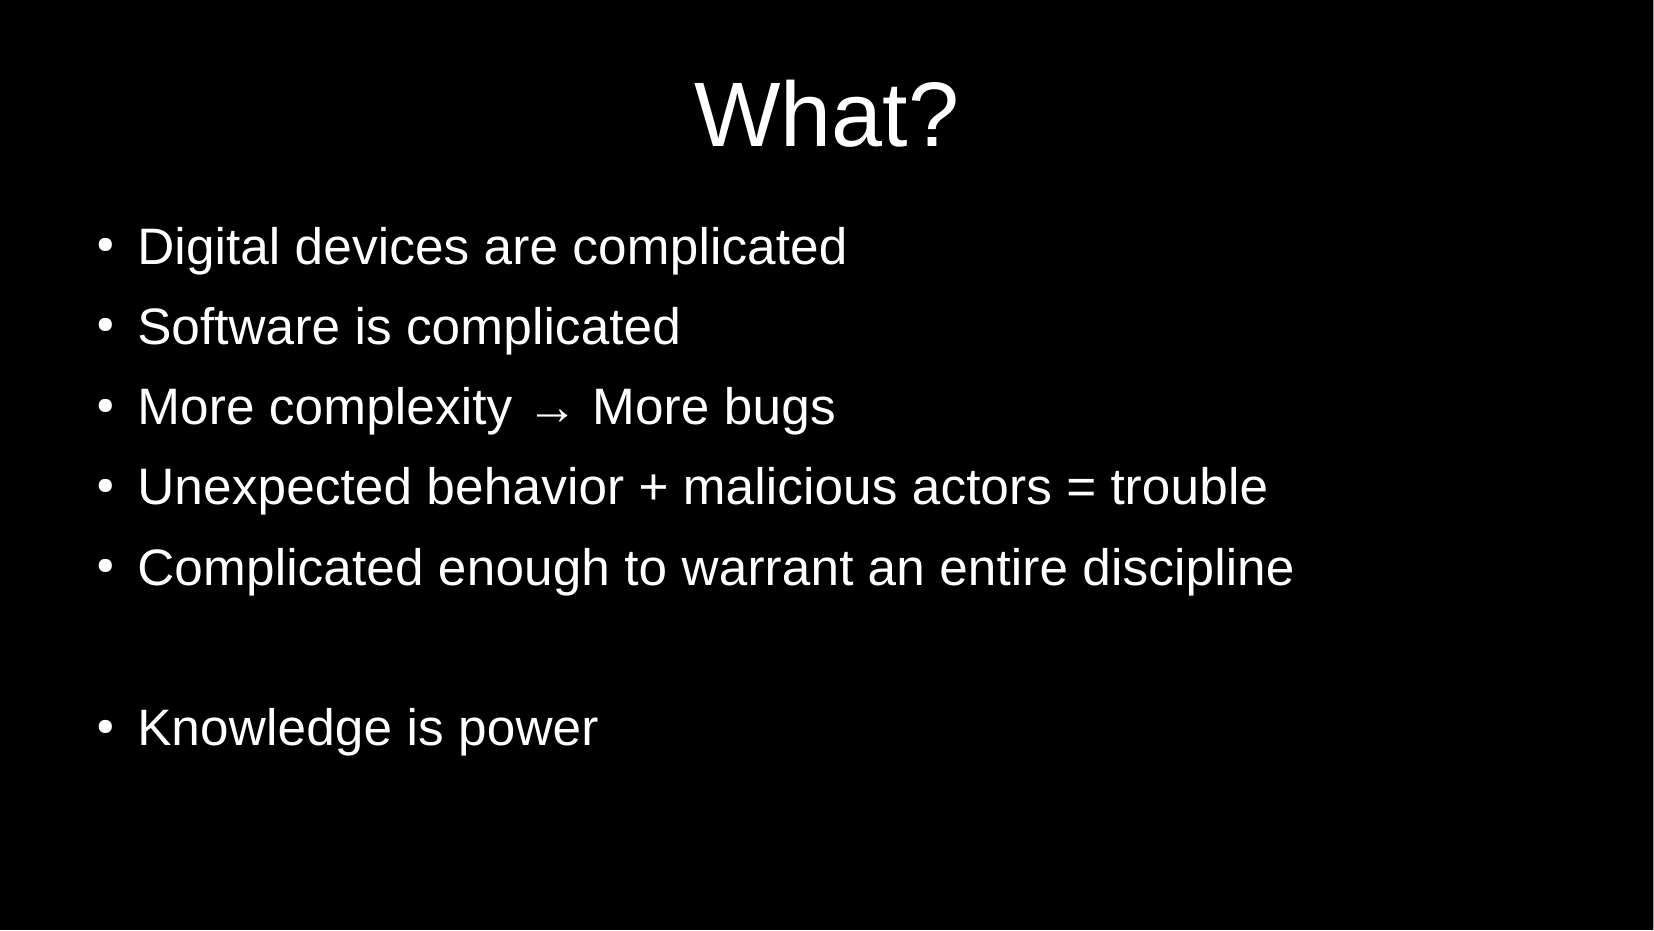

# What?
Digital devices are complicated
Software is complicated
More complexity → More bugs
Unexpected behavior + malicious actors = trouble
Complicated enough to warrant an entire discipline
Knowledge is power